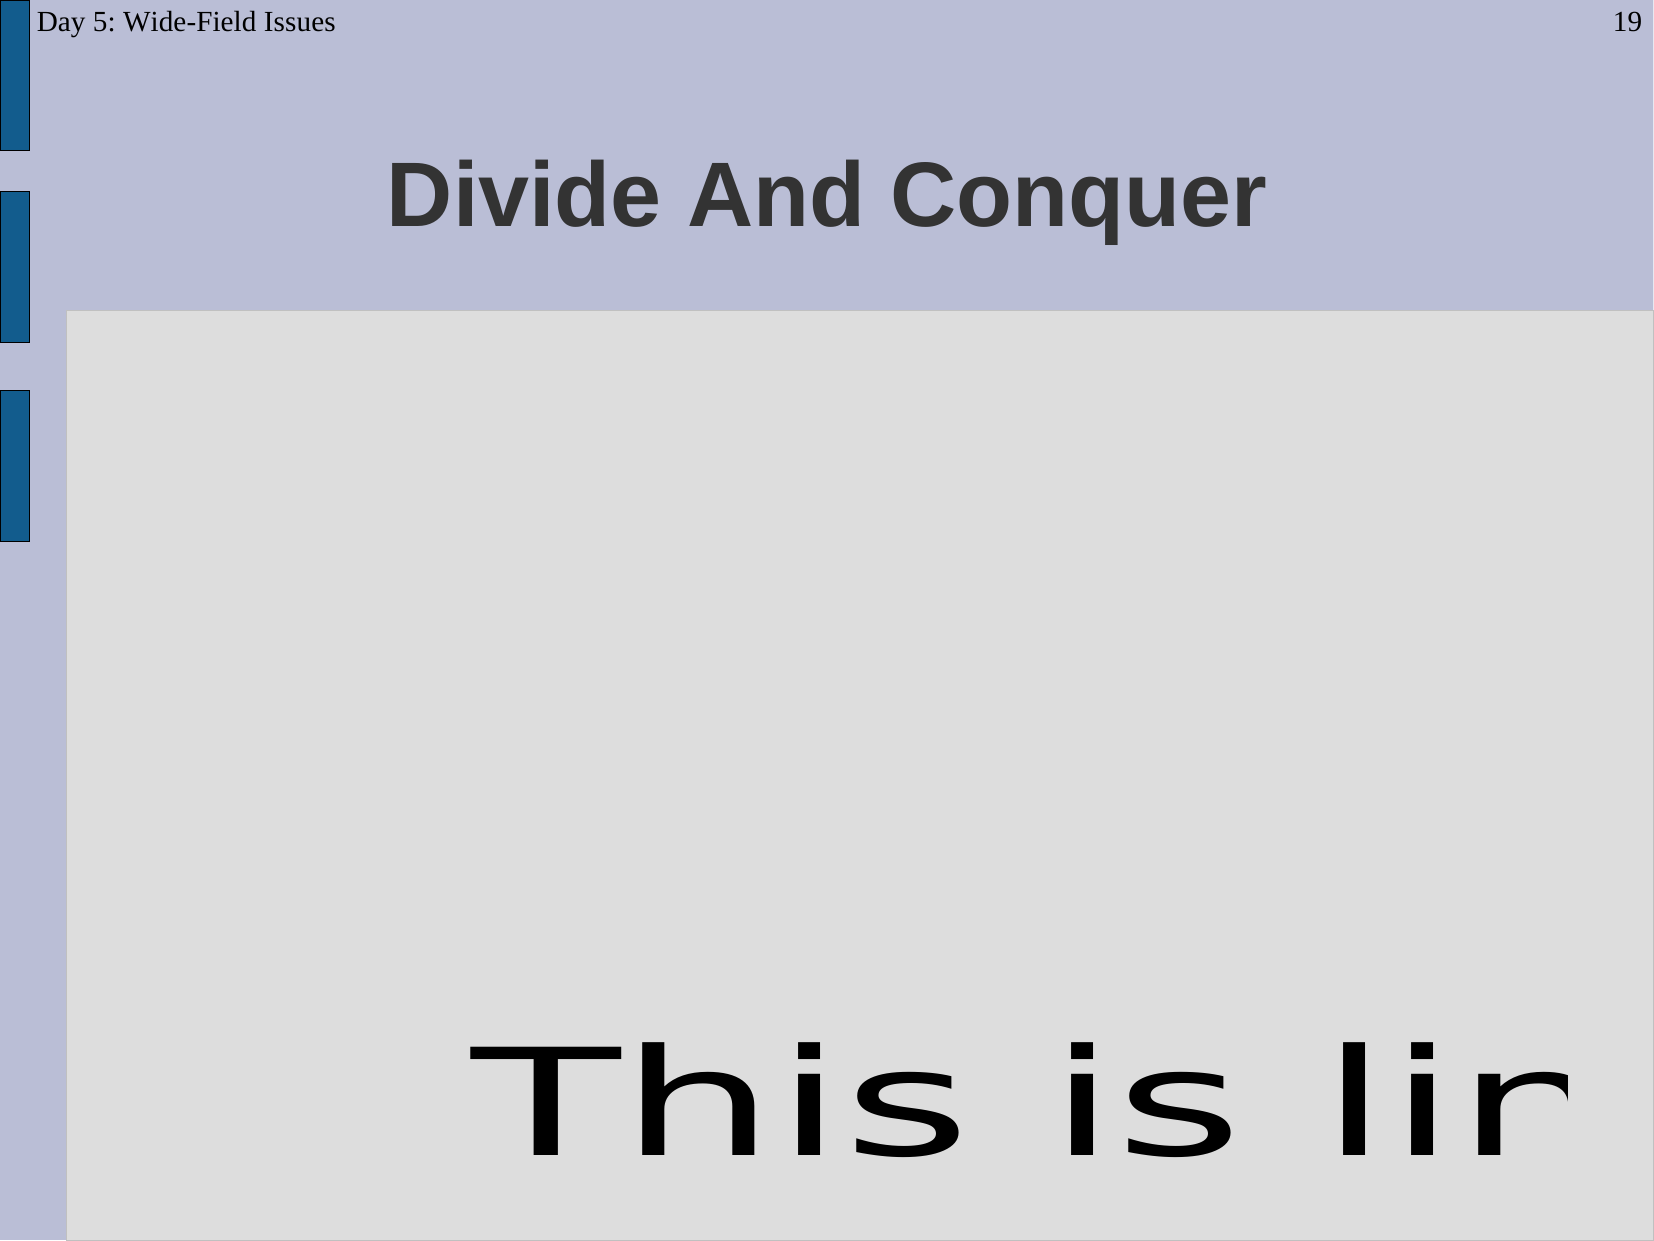

Day 5: Wide-Field Issues
19
# Divide And Conquer